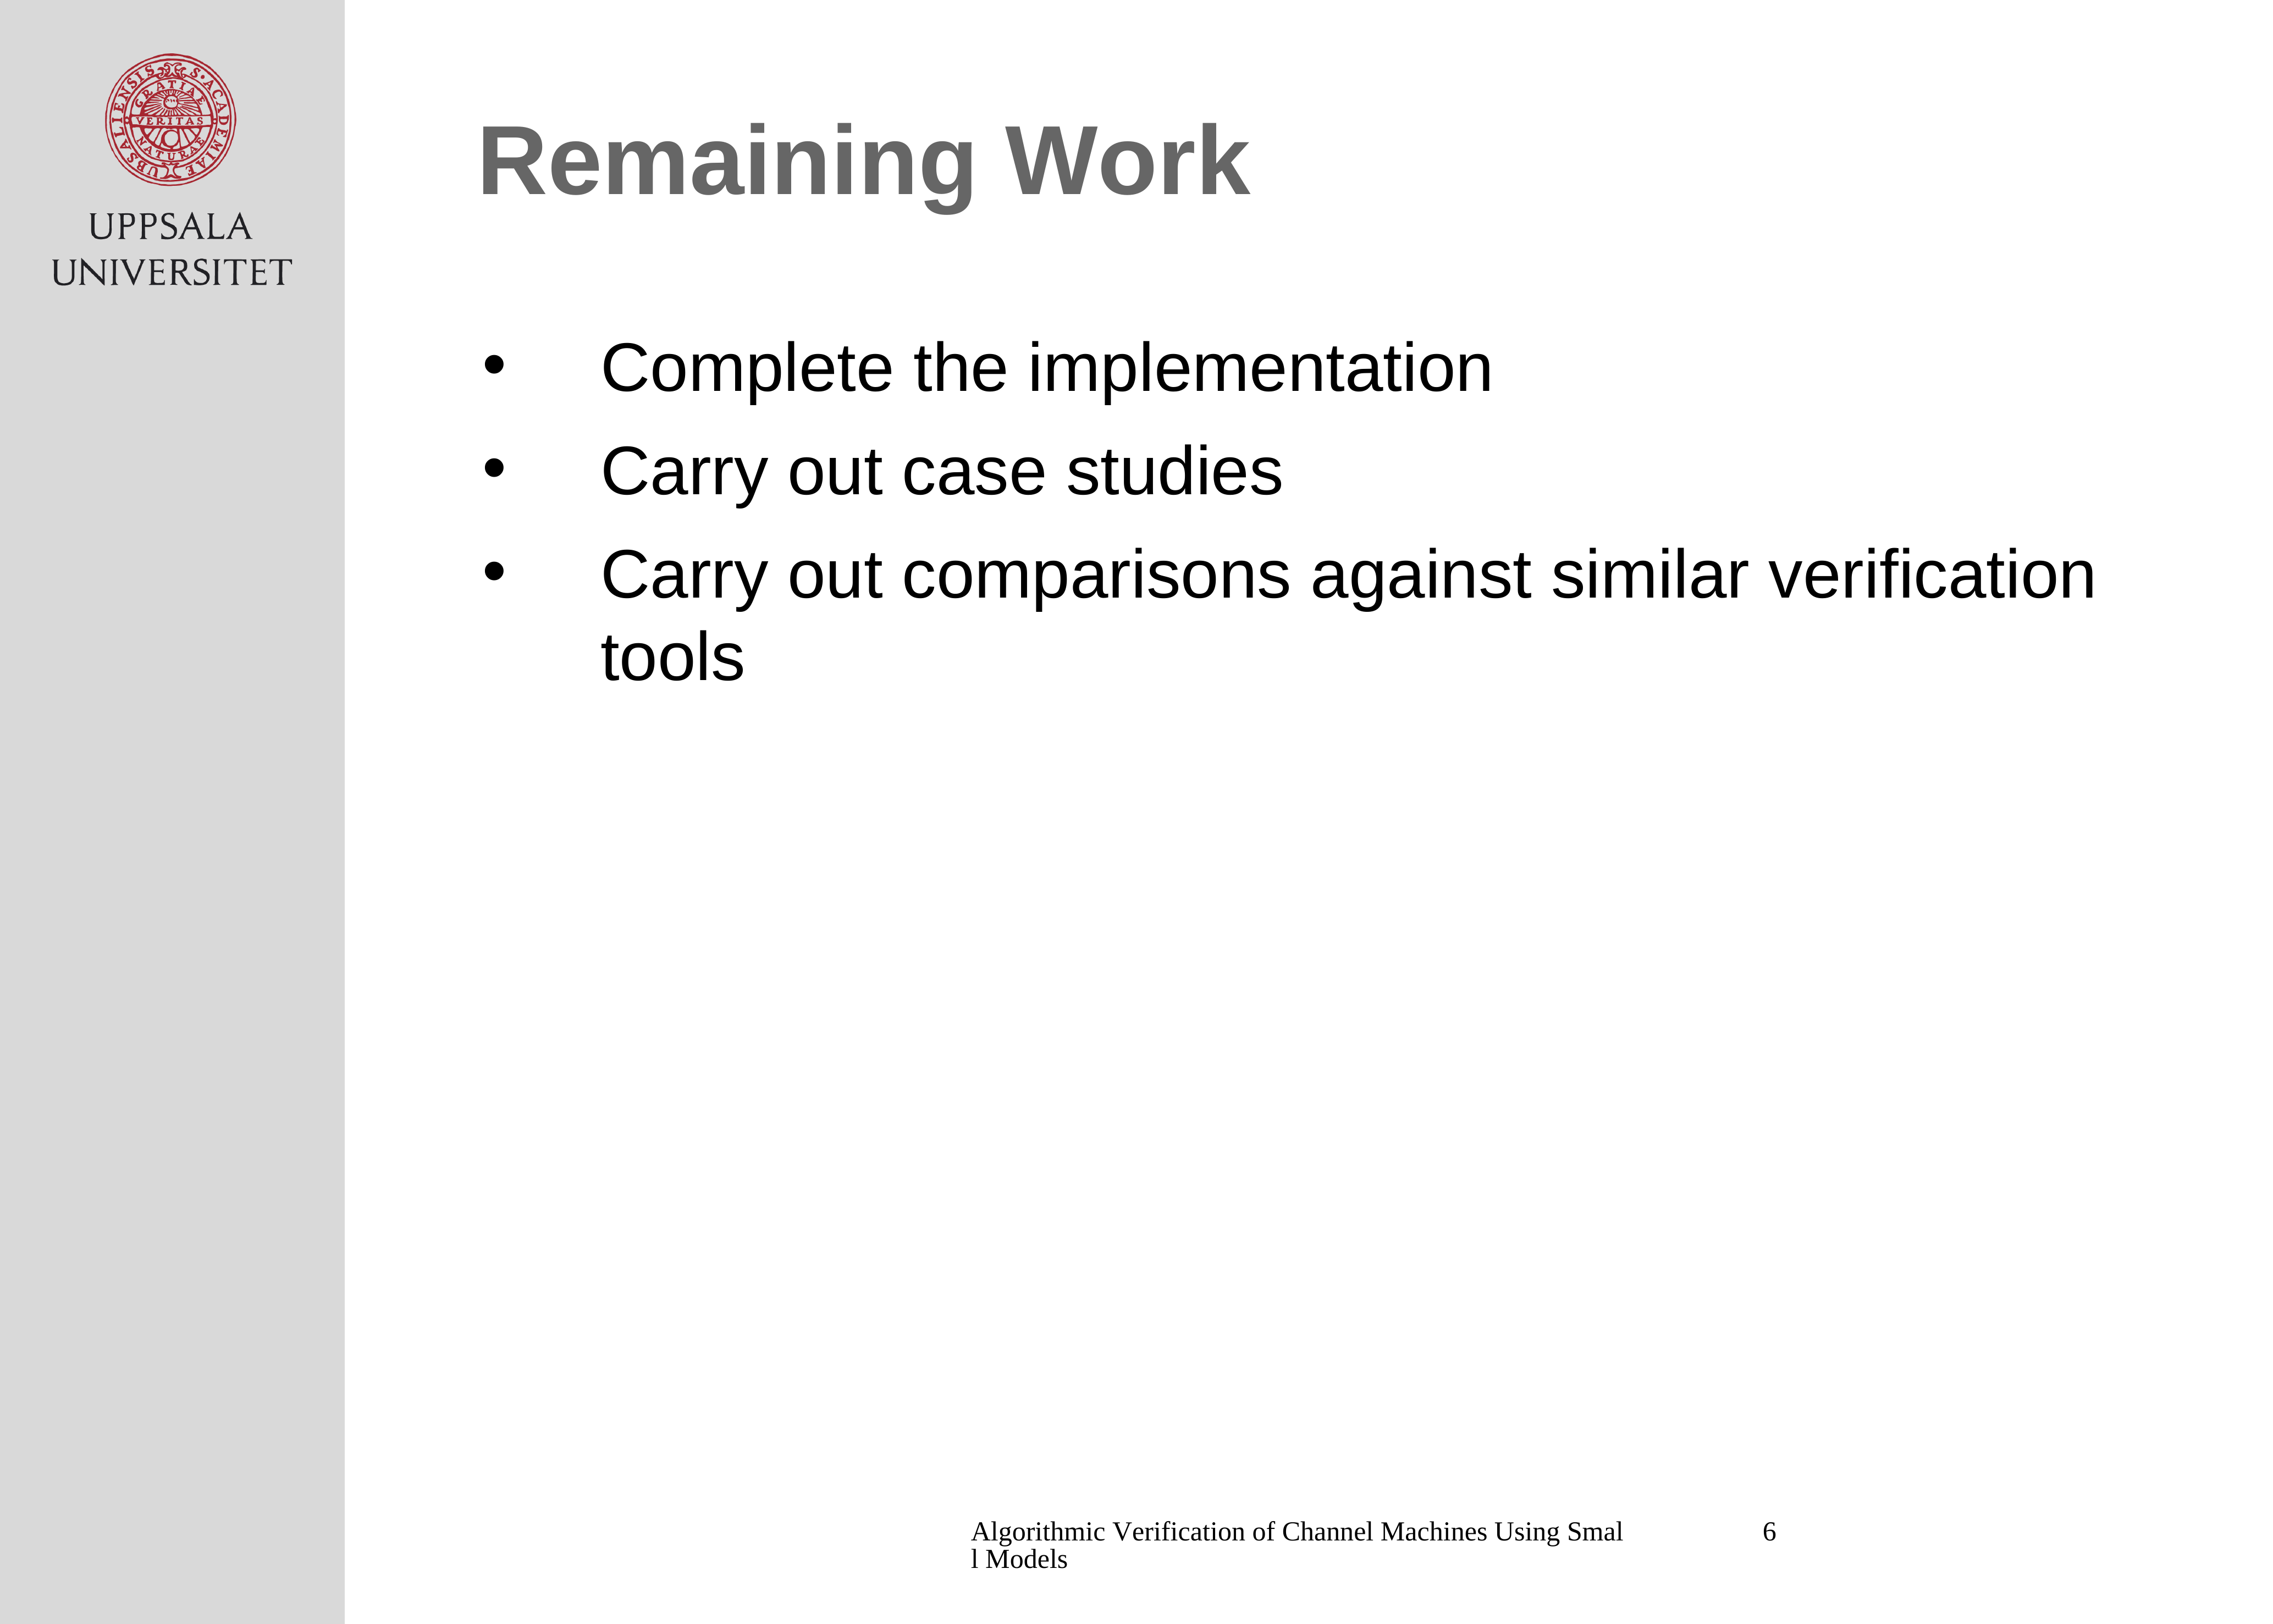

# Remaining Work
Complete the implementation
Carry out case studies
Carry out comparisons against similar verification tools
Algorithmic Verification of Channel Machines Using Small Models
6